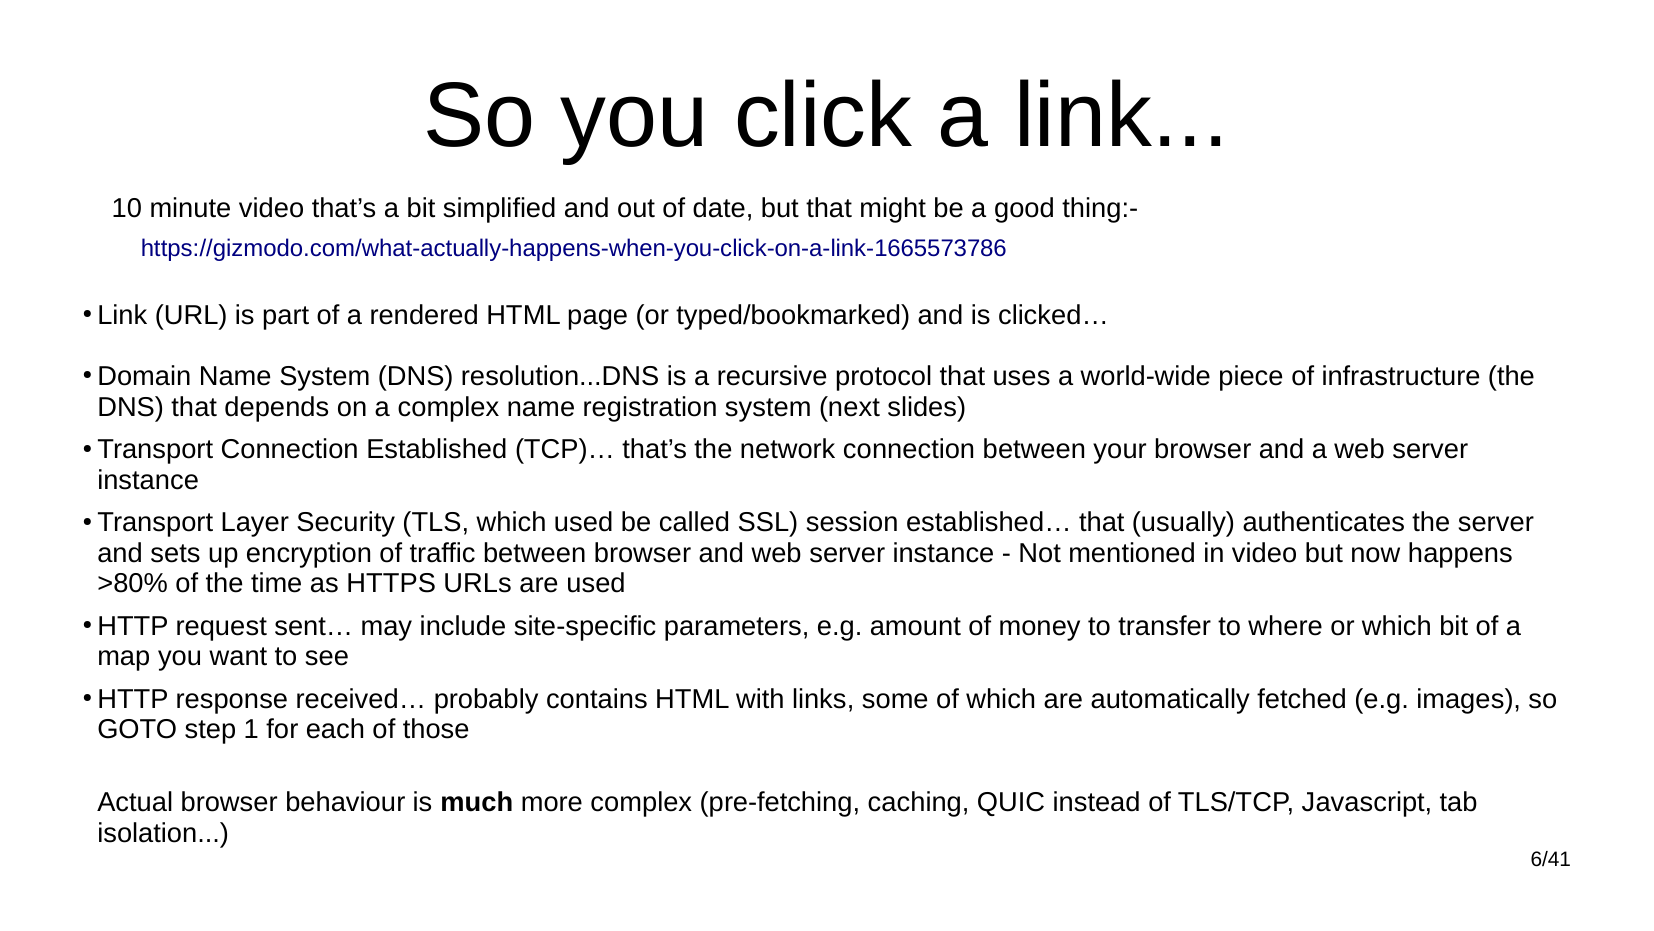

# So you click a link...
10 minute video that’s a bit simplified and out of date, but that might be a good thing:-
https://gizmodo.com/what-actually-happens-when-you-click-on-a-link-1665573786
Link (URL) is part of a rendered HTML page (or typed/bookmarked) and is clicked…
Domain Name System (DNS) resolution...DNS is a recursive protocol that uses a world-wide piece of infrastructure (the DNS) that depends on a complex name registration system (next slides)
Transport Connection Established (TCP)… that’s the network connection between your browser and a web server instance
Transport Layer Security (TLS, which used be called SSL) session established… that (usually) authenticates the server and sets up encryption of traffic between browser and web server instance - Not mentioned in video but now happens >80% of the time as HTTPS URLs are used
HTTP request sent… may include site-specific parameters, e.g. amount of money to transfer to where or which bit of a map you want to see
HTTP response received… probably contains HTML with links, some of which are automatically fetched (e.g. images), so GOTO step 1 for each of those
Actual browser behaviour is much more complex (pre-fetching, caching, QUIC instead of TLS/TCP, Javascript, tab isolation...)
6